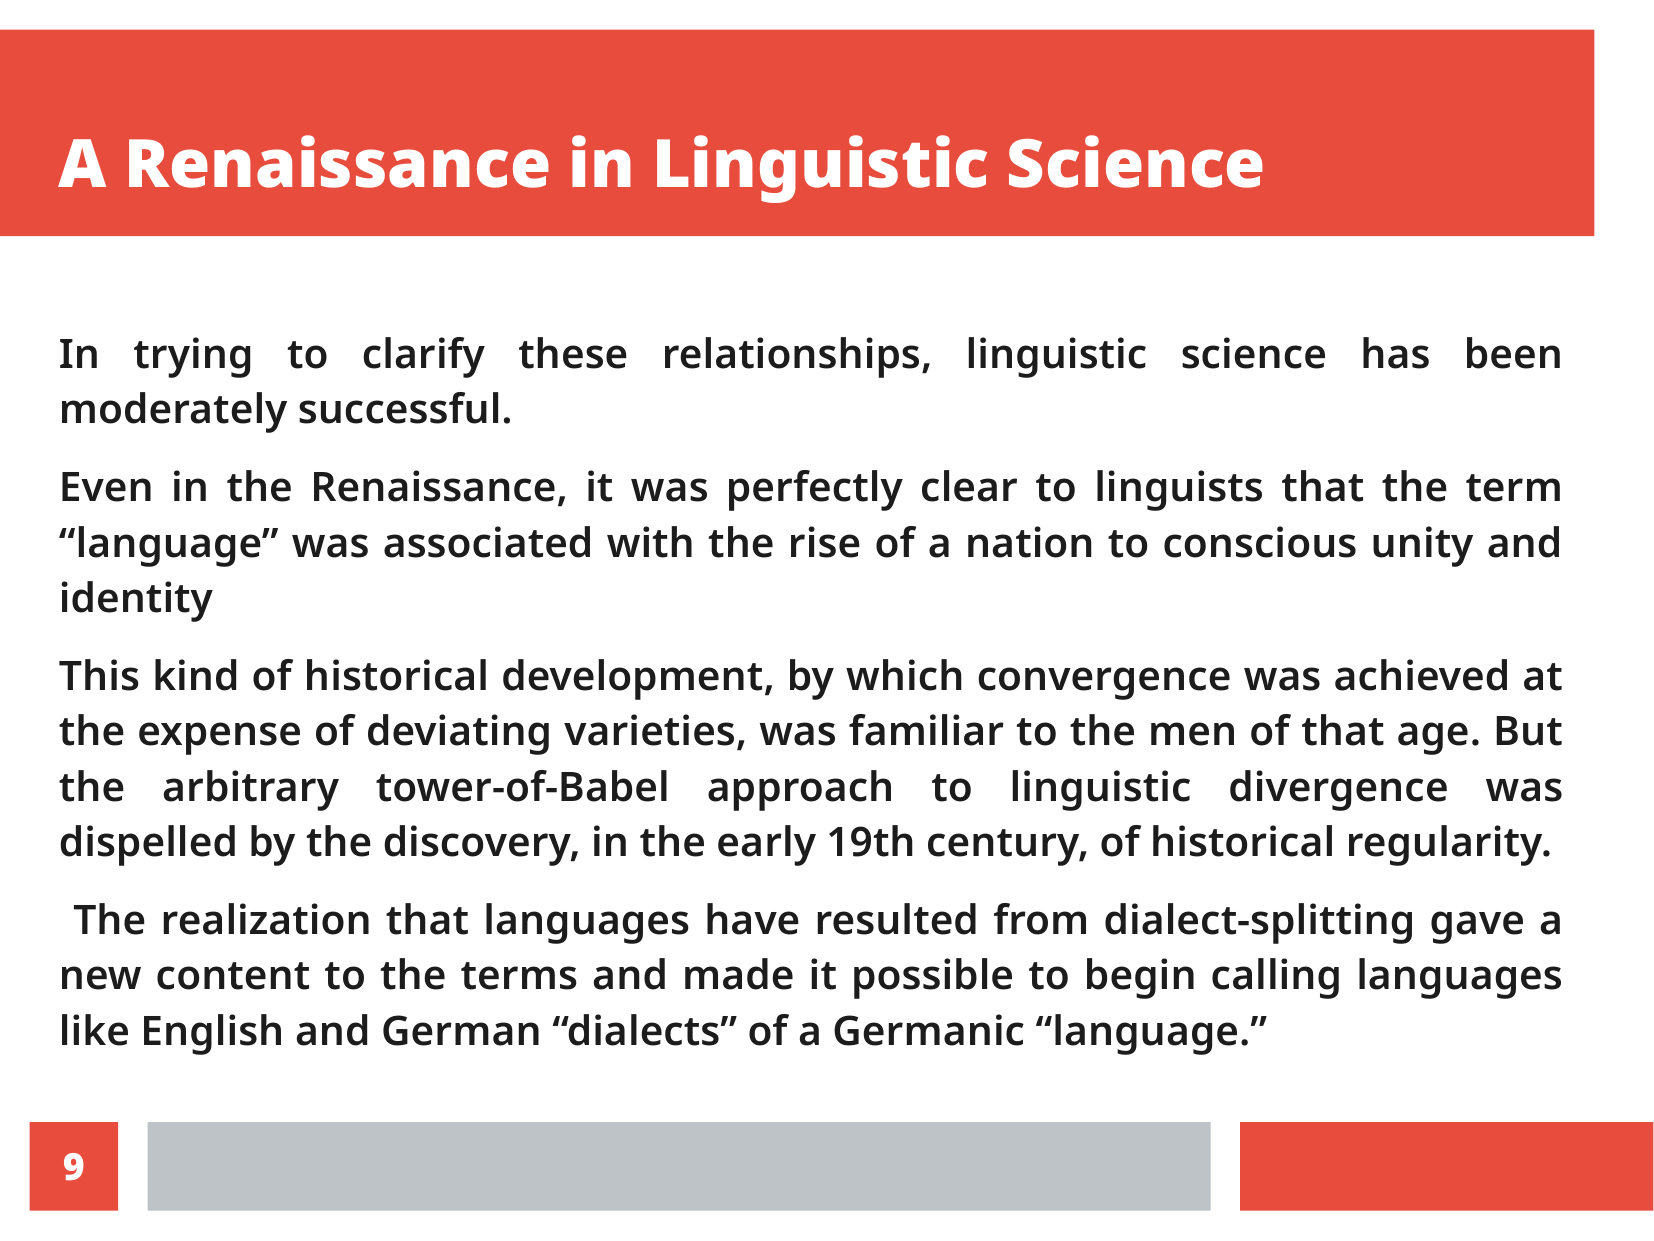

# A Renaissance in Linguistic Science
In trying to clarify these relationships, linguistic science has been moderately successful.
Even in the Renaissance, it was perfectly clear to linguists that the term “language” was associated with the rise of a nation to conscious unity and identity
This kind of historical development, by which convergence was achieved at the expense of deviating varieties, was familiar to the men of that age. But the arbitrary tower-of-Babel approach to linguistic divergence was dispelled by the discovery, in the early 19th century, of historical regularity.
 The realization that languages have resulted from dialect-splitting gave a new content to the terms and made it possible to begin calling languages like English and German “dialects” of a Germanic “language.”
9